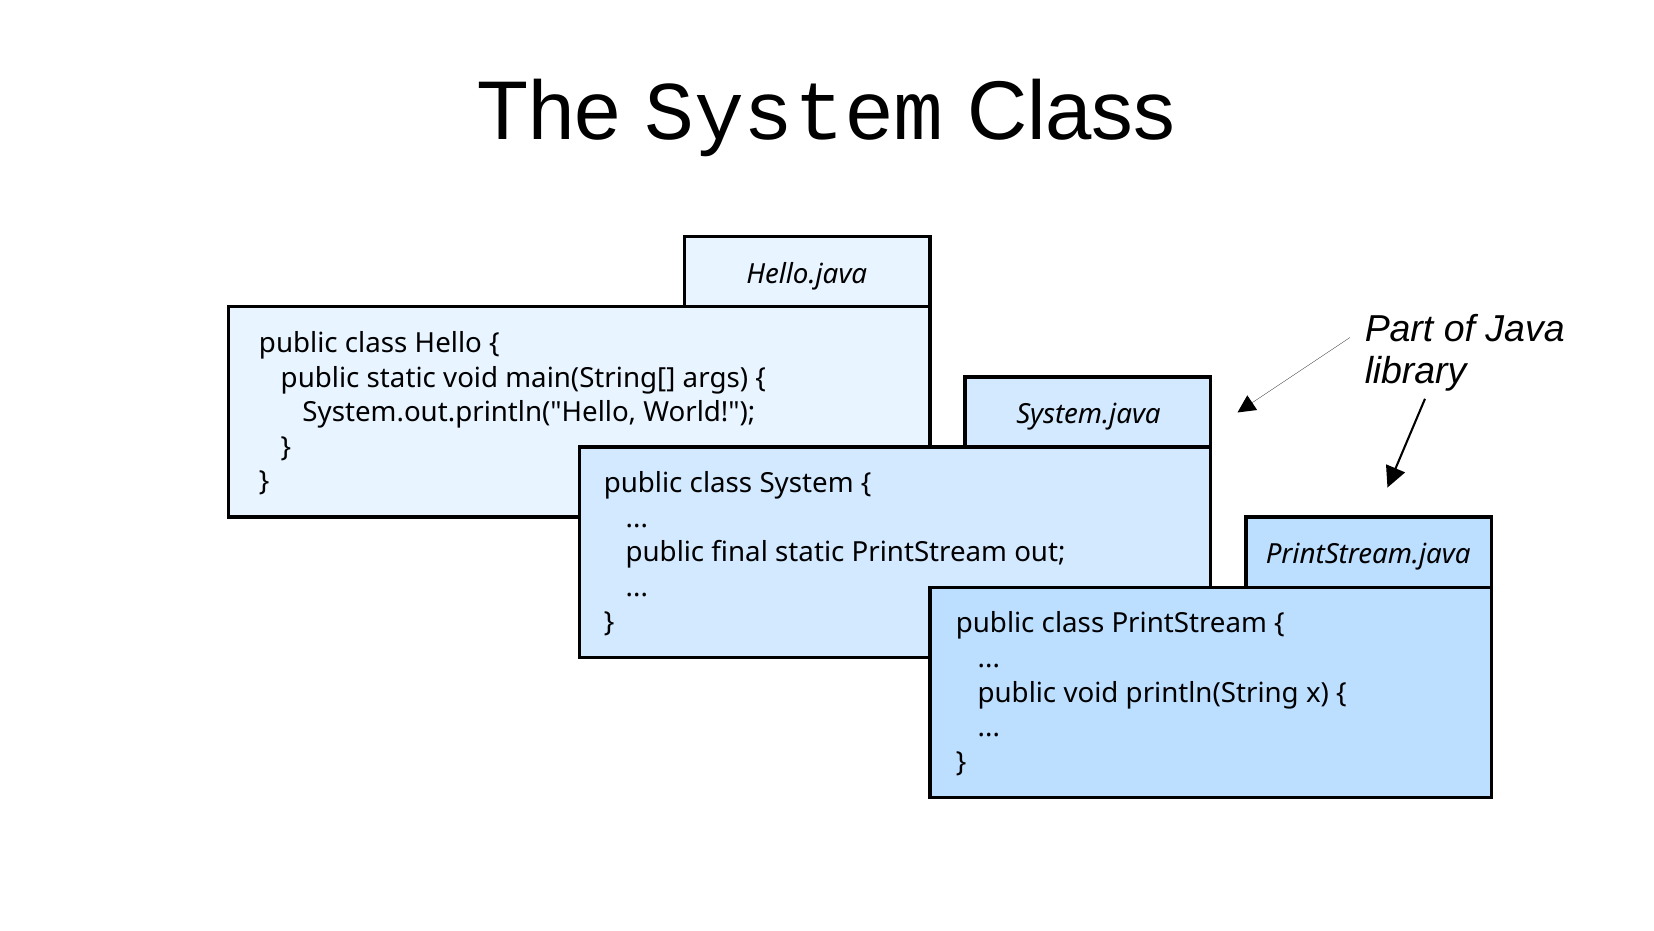

# The System Class
Part of Java
library